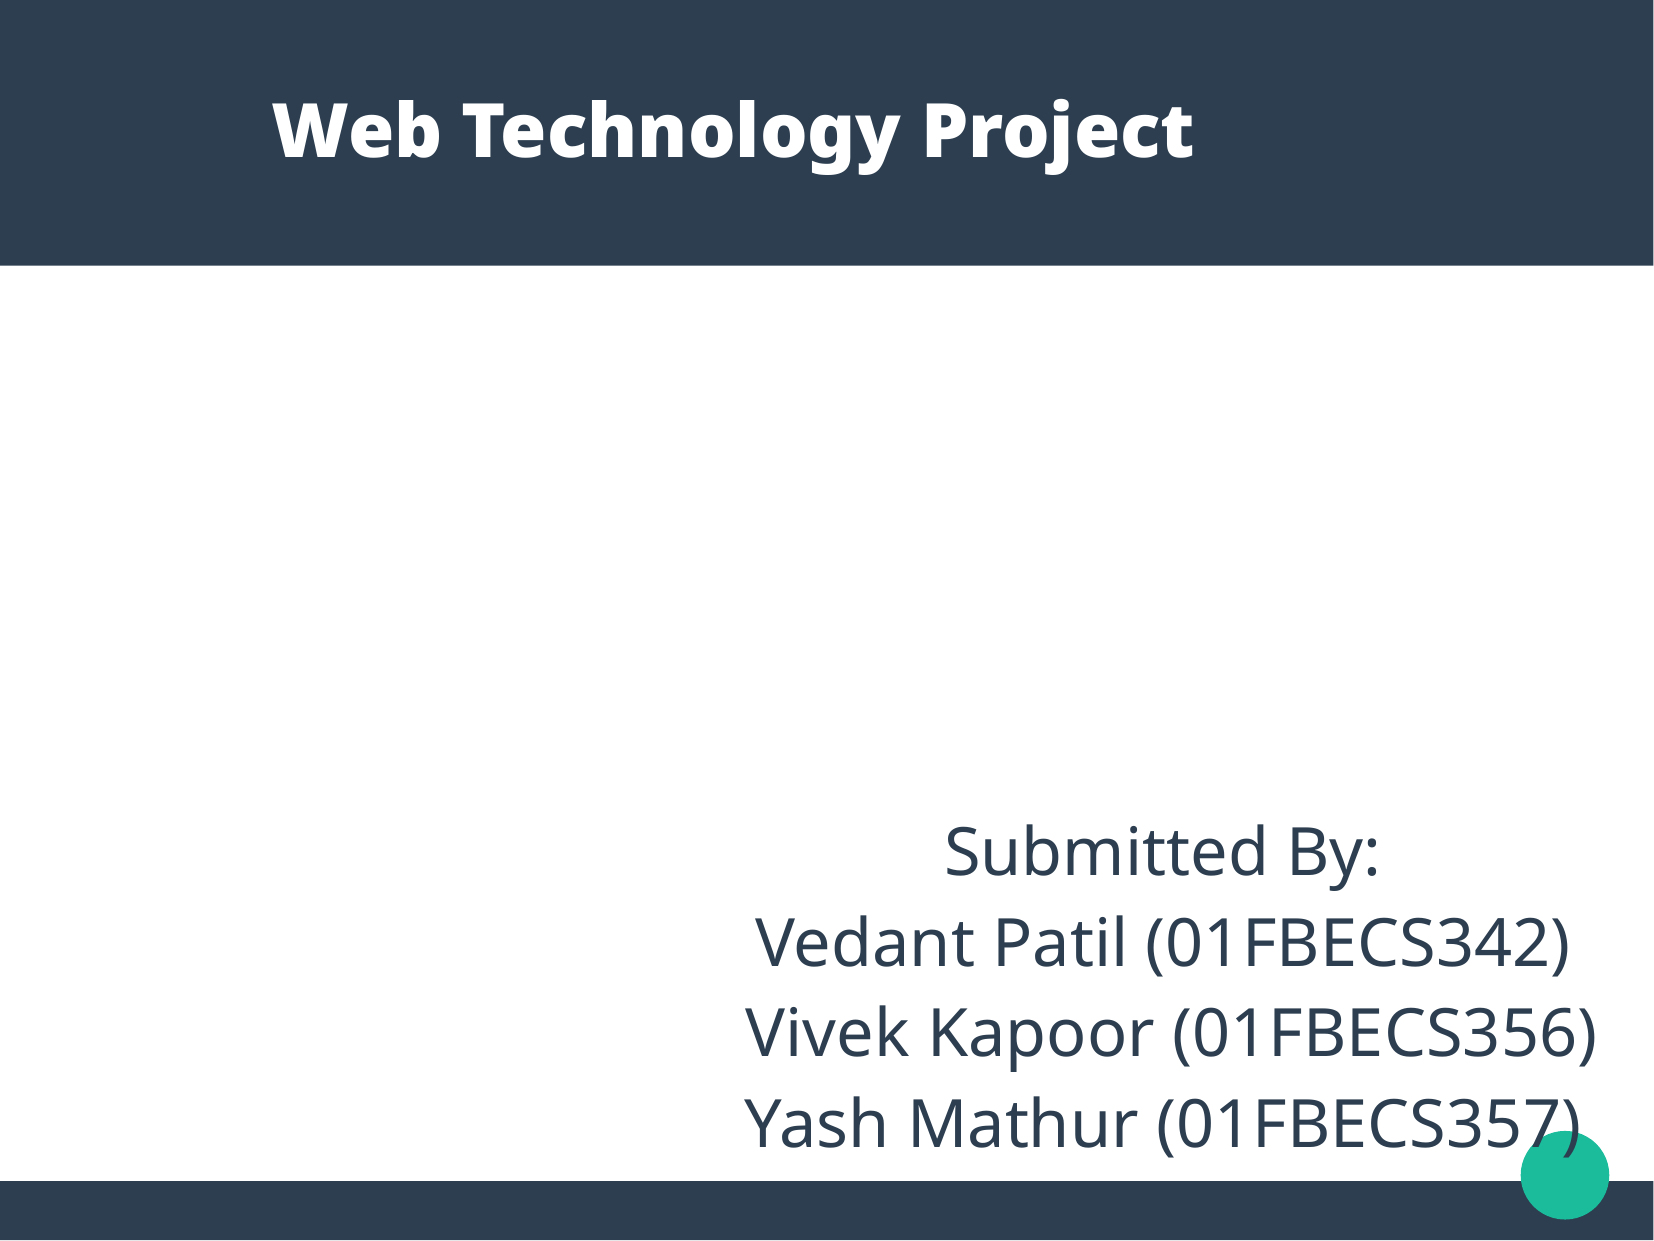

# Web Technology Project
Submitted By:
Vedant Patil (01FBECS342)
 Vivek Kapoor (01FBECS356)
Yash Mathur (01FBECS357)